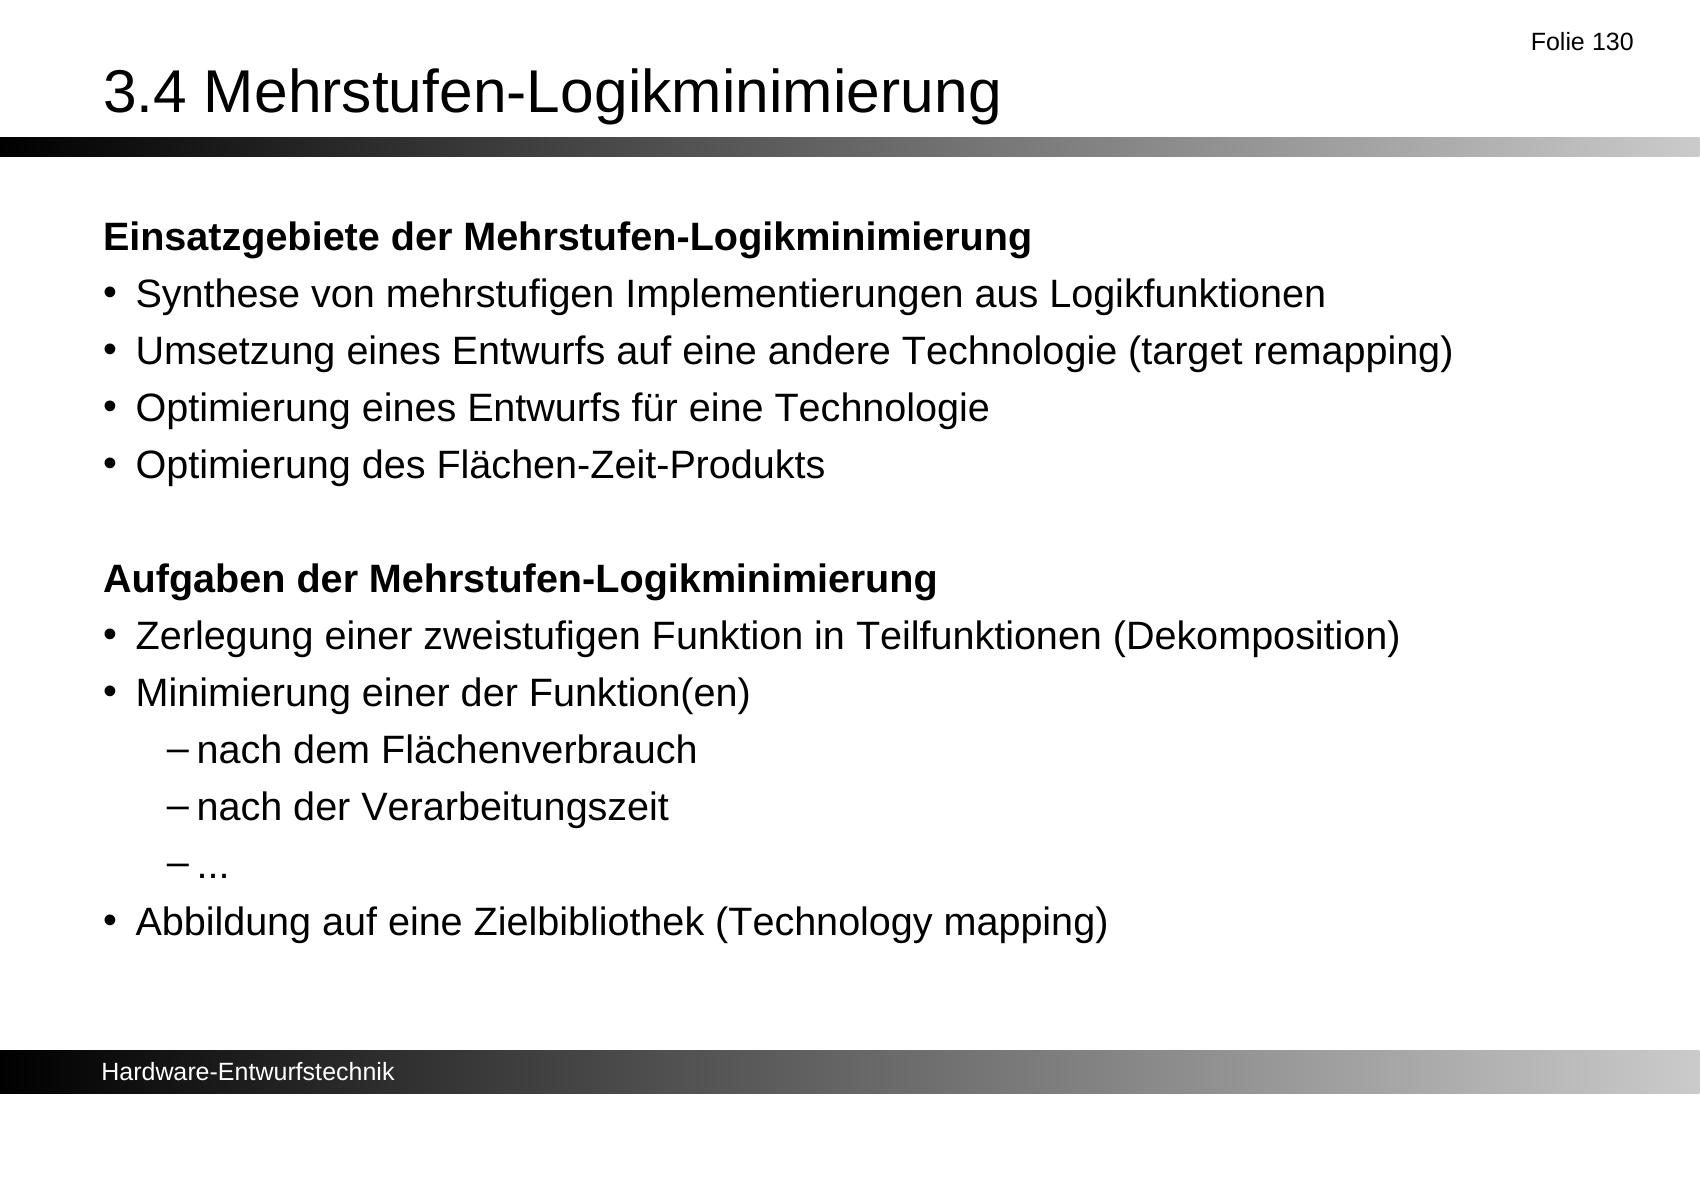

# 3.4 Mehrstufen-Logikminimierung
Einsatzgebiete der Mehrstufen-Logikminimierung
Synthese von mehrstufigen Implementierungen aus Logikfunktionen
Umsetzung eines Entwurfs auf eine andere Technologie (target remapping)
Optimierung eines Entwurfs für eine Technologie
Optimierung des Flächen-Zeit-Produkts
Aufgaben der Mehrstufen-Logikminimierung
Zerlegung einer zweistufigen Funktion in Teilfunktionen (Dekomposition)
Minimierung einer der Funktion(en)
nach dem Flächenverbrauch
nach der Verarbeitungszeit
...
Abbildung auf eine Zielbibliothek (Technology mapping)